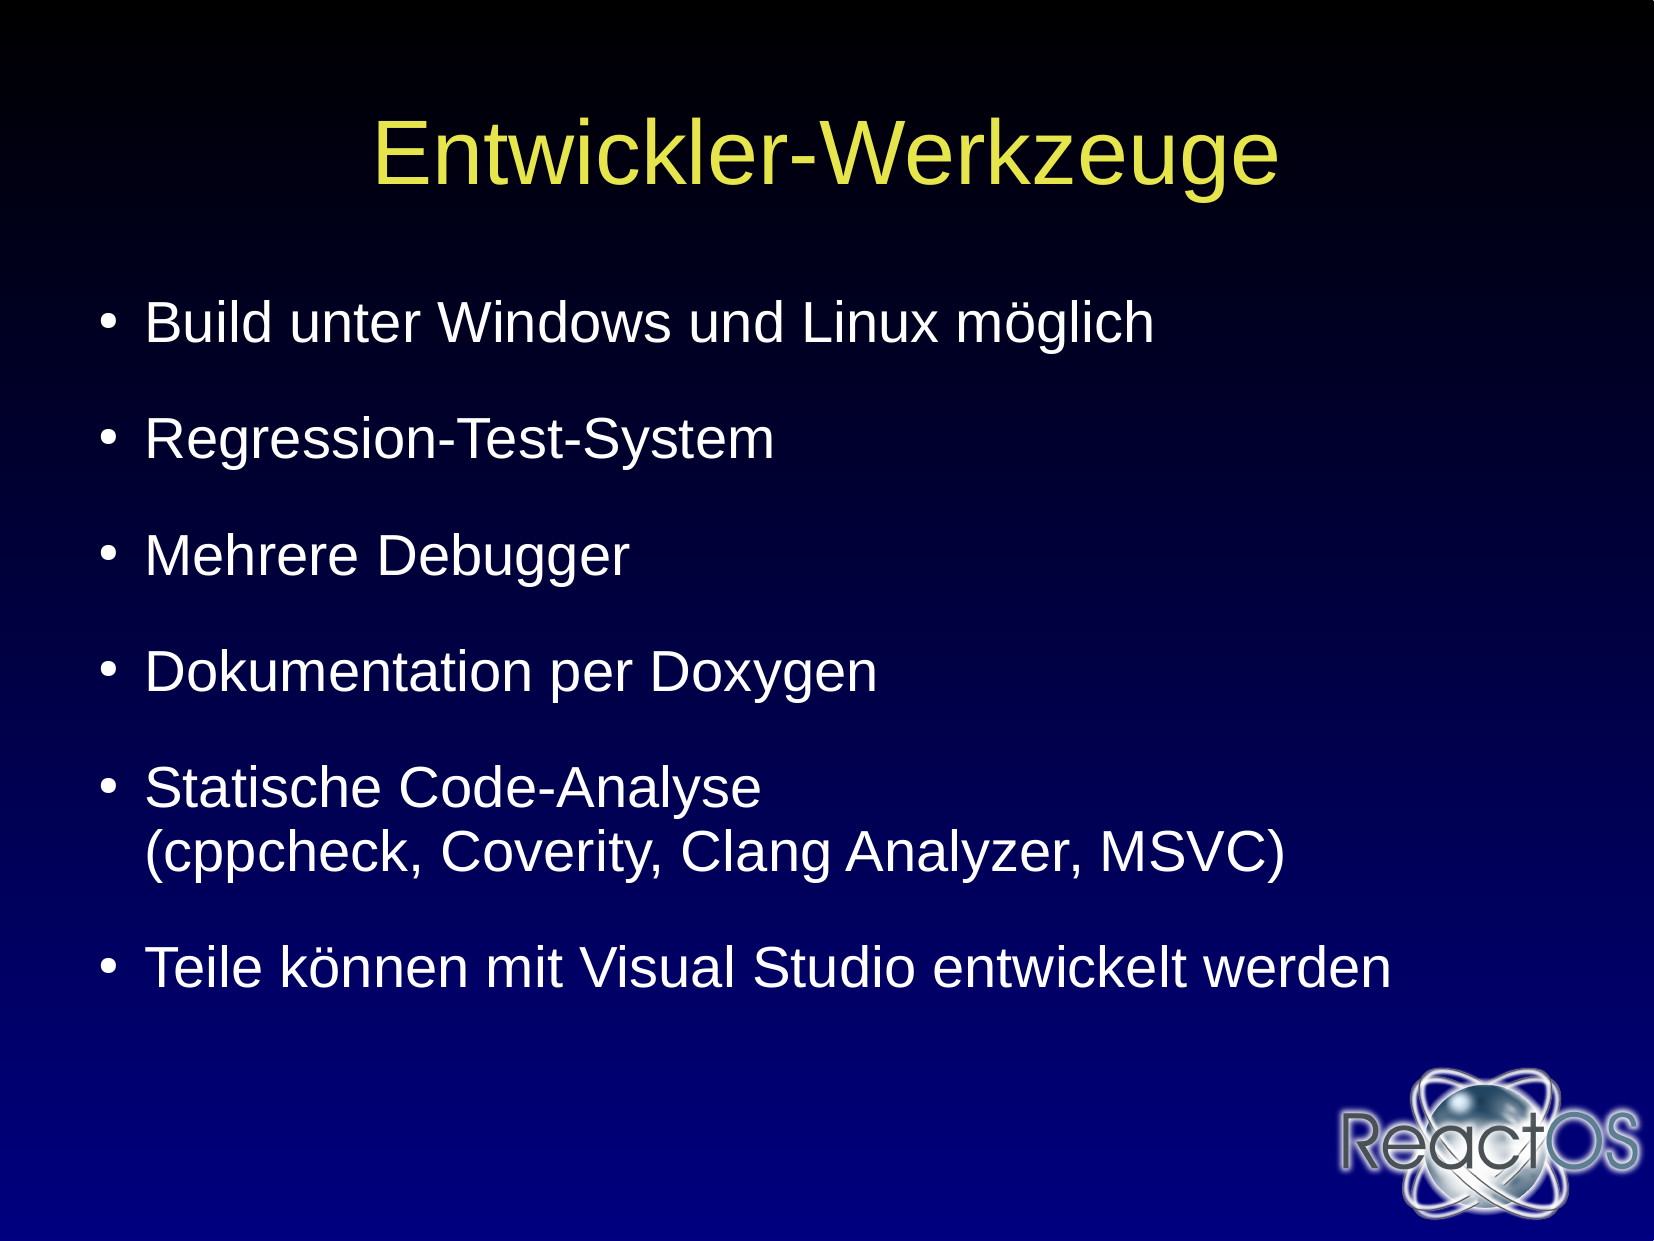

# Entwickler-Werkzeuge
Build unter Windows und Linux möglich
Regression-Test-System
Mehrere Debugger
Dokumentation per Doxygen
Statische Code-Analyse
(cppcheck, Coverity, Clang Analyzer, MSVC)
Teile können mit Visual Studio entwickelt werden